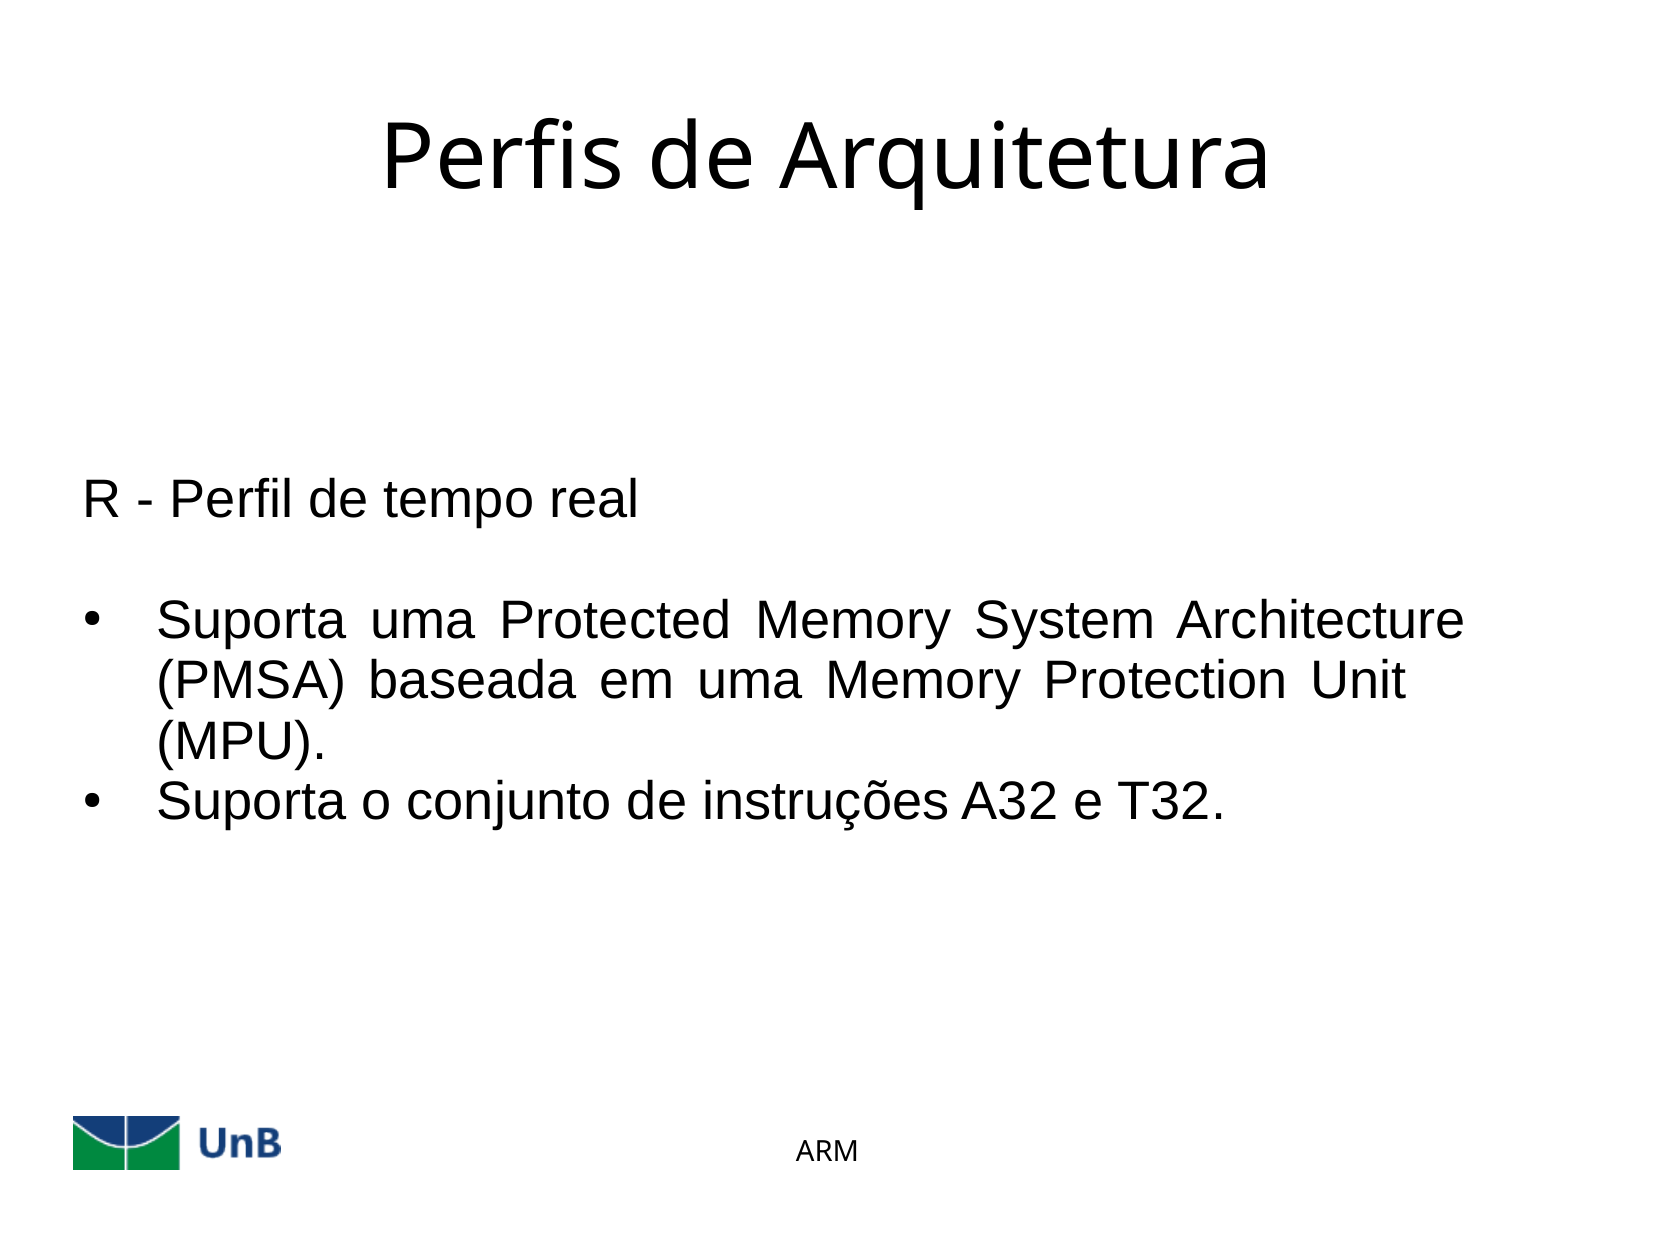

# Perfis de Arquitetura
R - Perfil de tempo real
	Suporta uma Protected Memory System Architecture 		(PMSA) baseada em uma Memory Protection Unit 			(MPU).
	Suporta o conjunto de instruções A32 e T32.
ARM